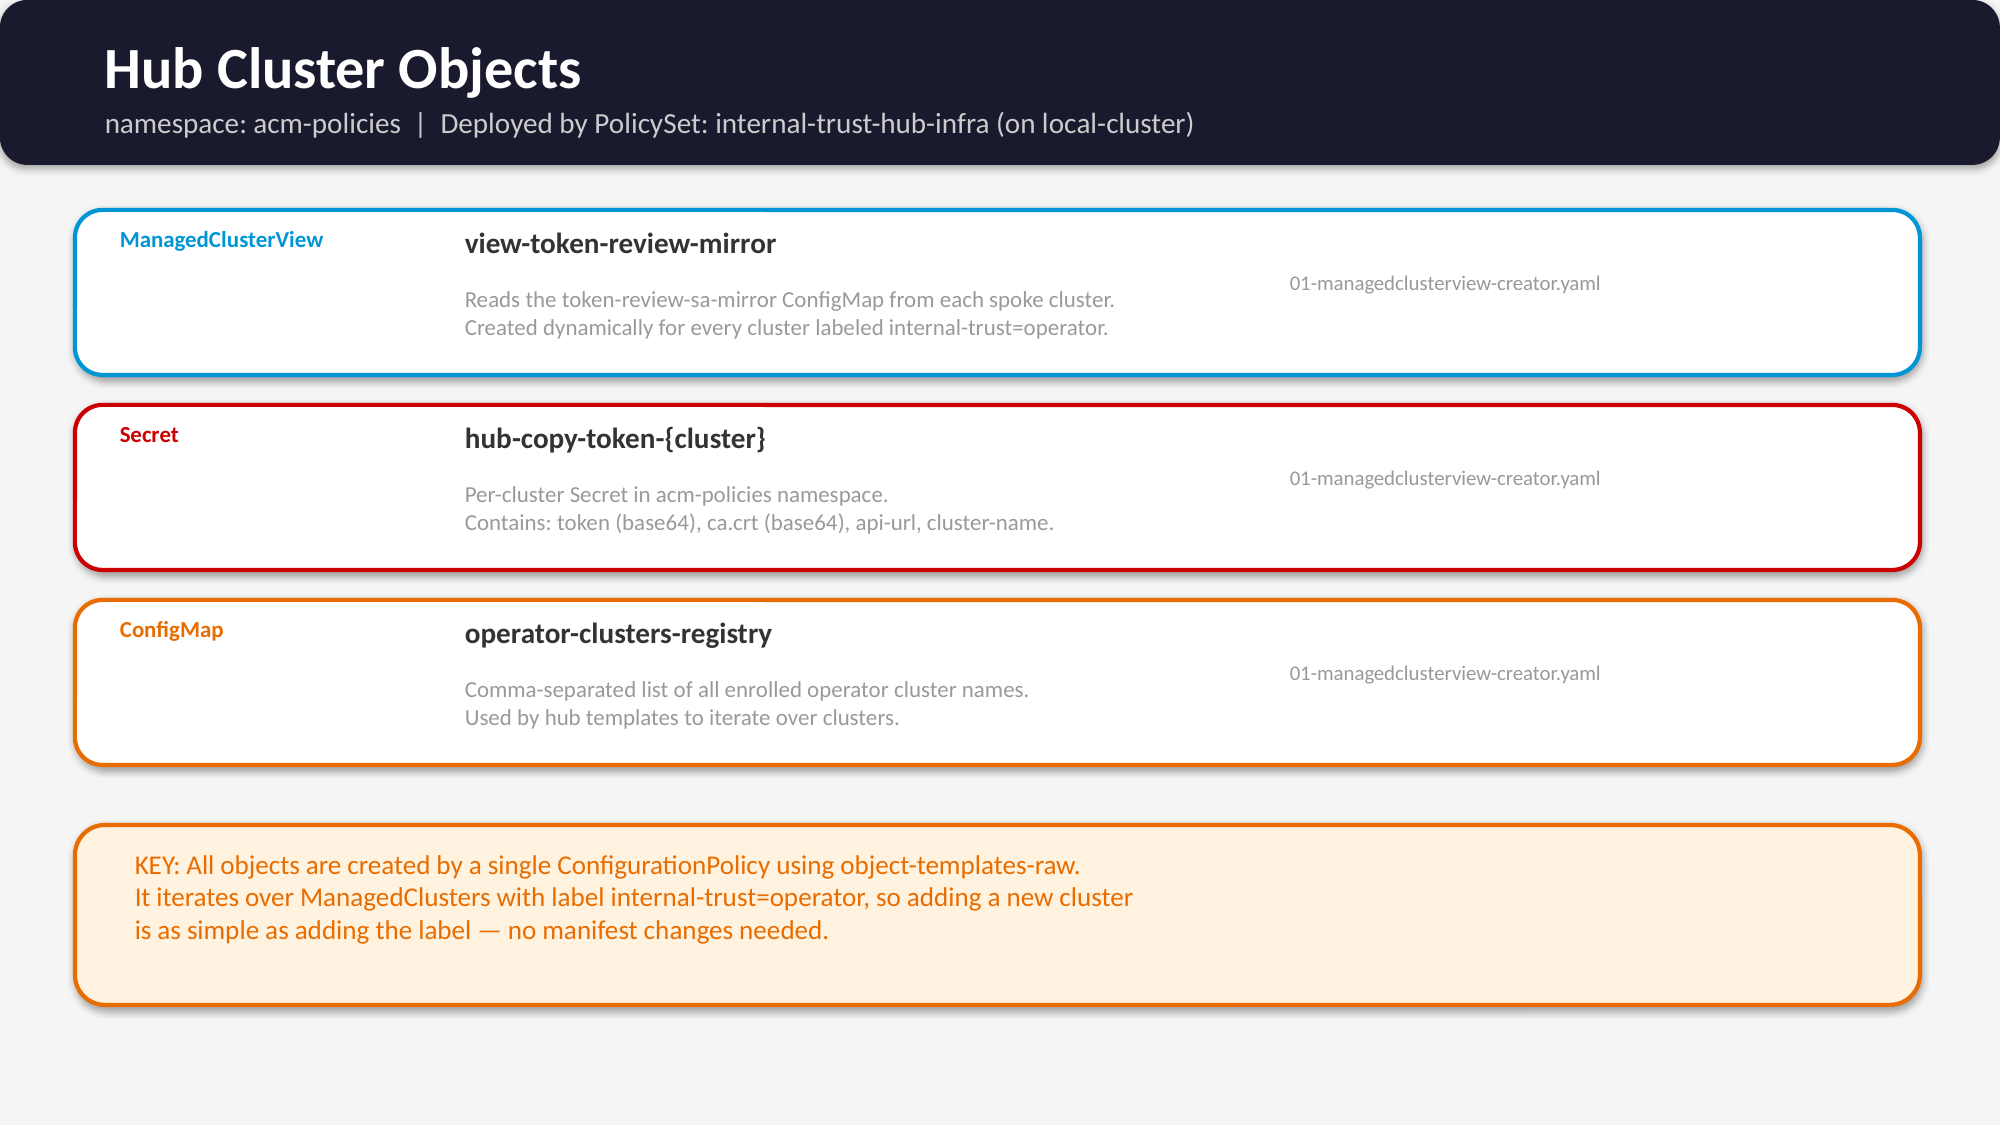

Hub Cluster Objects
namespace: acm-policies | Deployed by PolicySet: internal-trust-hub-infra (on local-cluster)
ManagedClusterView
view-token-review-mirror
01-managedclusterview-creator.yaml
Reads the token-review-sa-mirror ConfigMap from each spoke cluster.
Created dynamically for every cluster labeled internal-trust=operator.
Secret
hub-copy-token-{cluster}
01-managedclusterview-creator.yaml
Per-cluster Secret in acm-policies namespace.
Contains: token (base64), ca.crt (base64), api-url, cluster-name.
ConfigMap
operator-clusters-registry
01-managedclusterview-creator.yaml
Comma-separated list of all enrolled operator cluster names.
Used by hub templates to iterate over clusters.
KEY: All objects are created by a single ConfigurationPolicy using object-templates-raw.
It iterates over ManagedClusters with label internal-trust=operator, so adding a new cluster
is as simple as adding the label — no manifest changes needed.